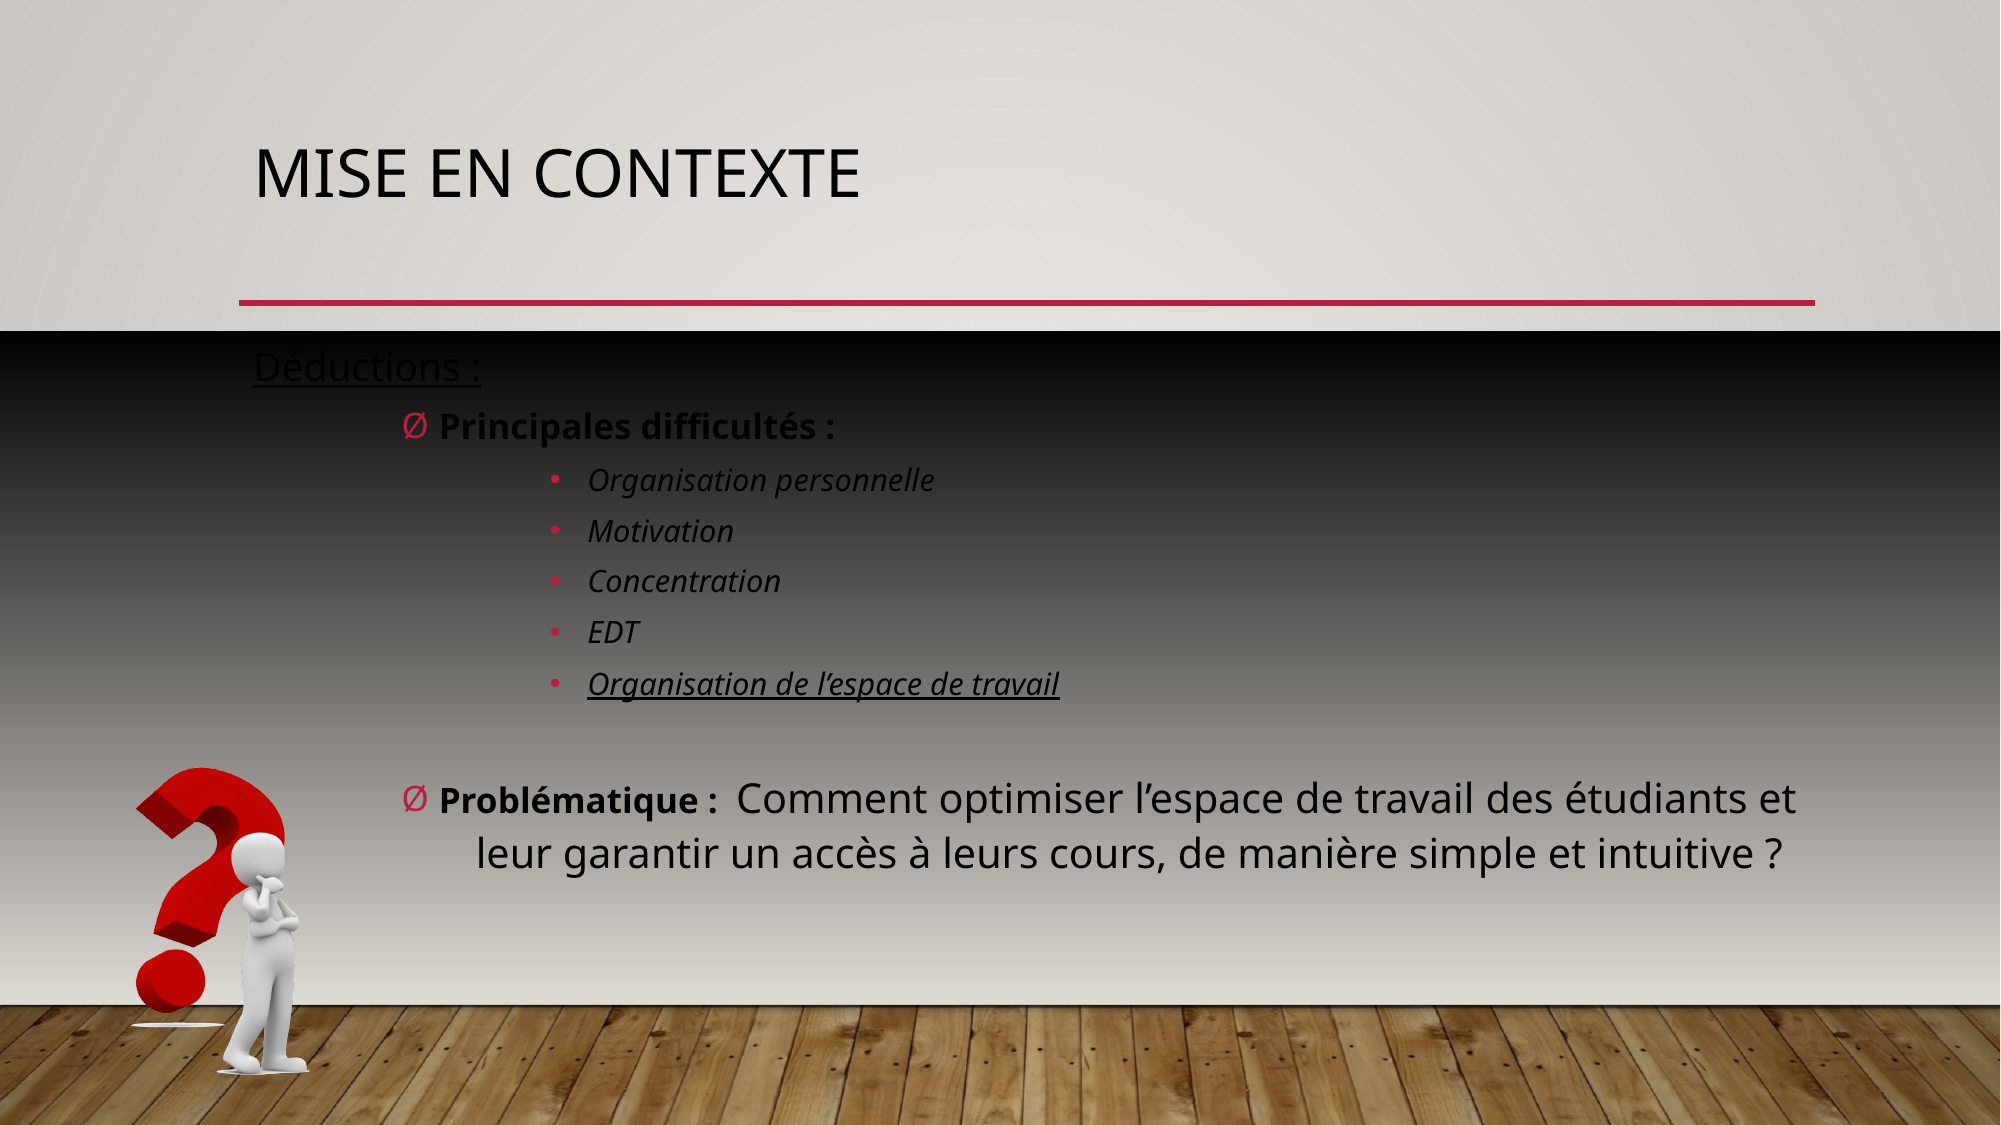

# Mise en contexte
Déductions :
Principales difficultés :
Organisation personnelle
Motivation
Concentration
EDT
Organisation de l’espace de travail
Problématique : Comment optimiser l’espace de travail des étudiants et leur garantir un accès à leurs cours, de manière simple et intuitive ?